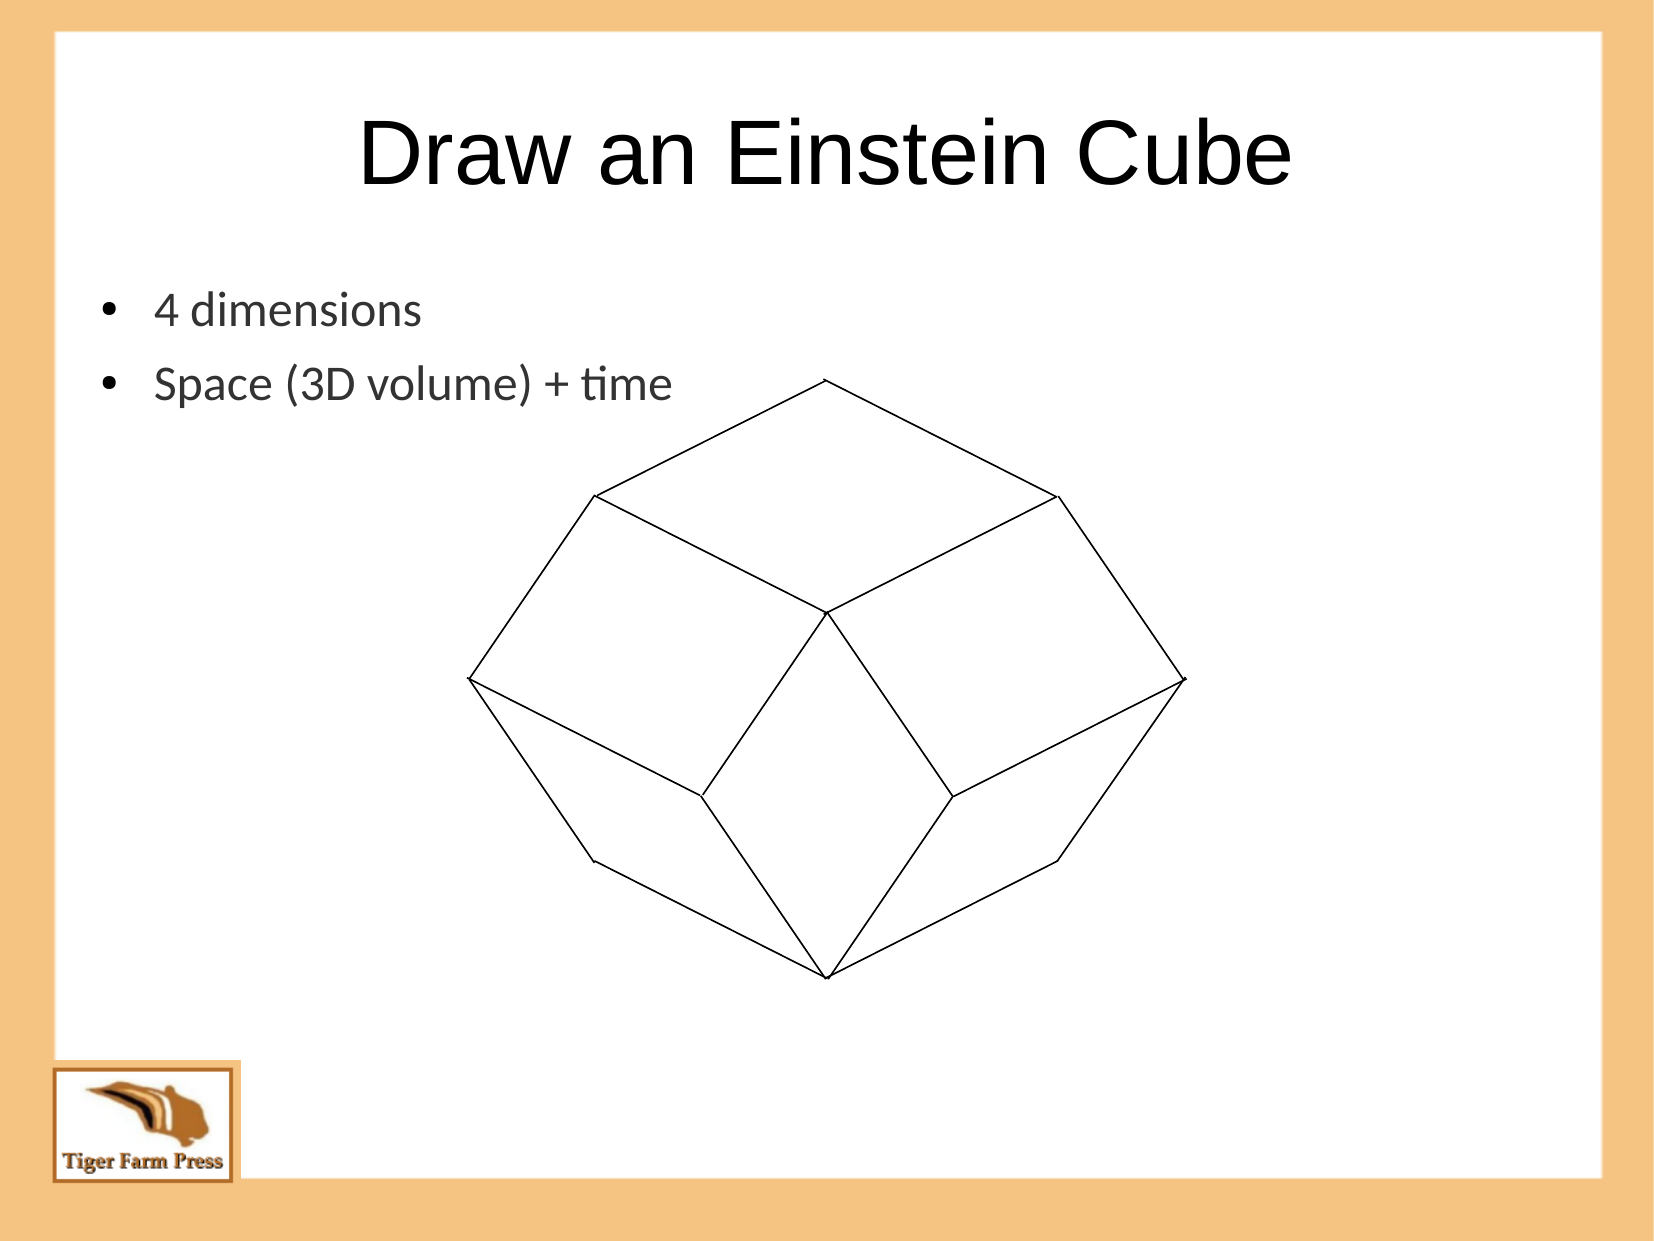

# Draw an Einstein Cube
4 dimensions
Space (3D volume) + time